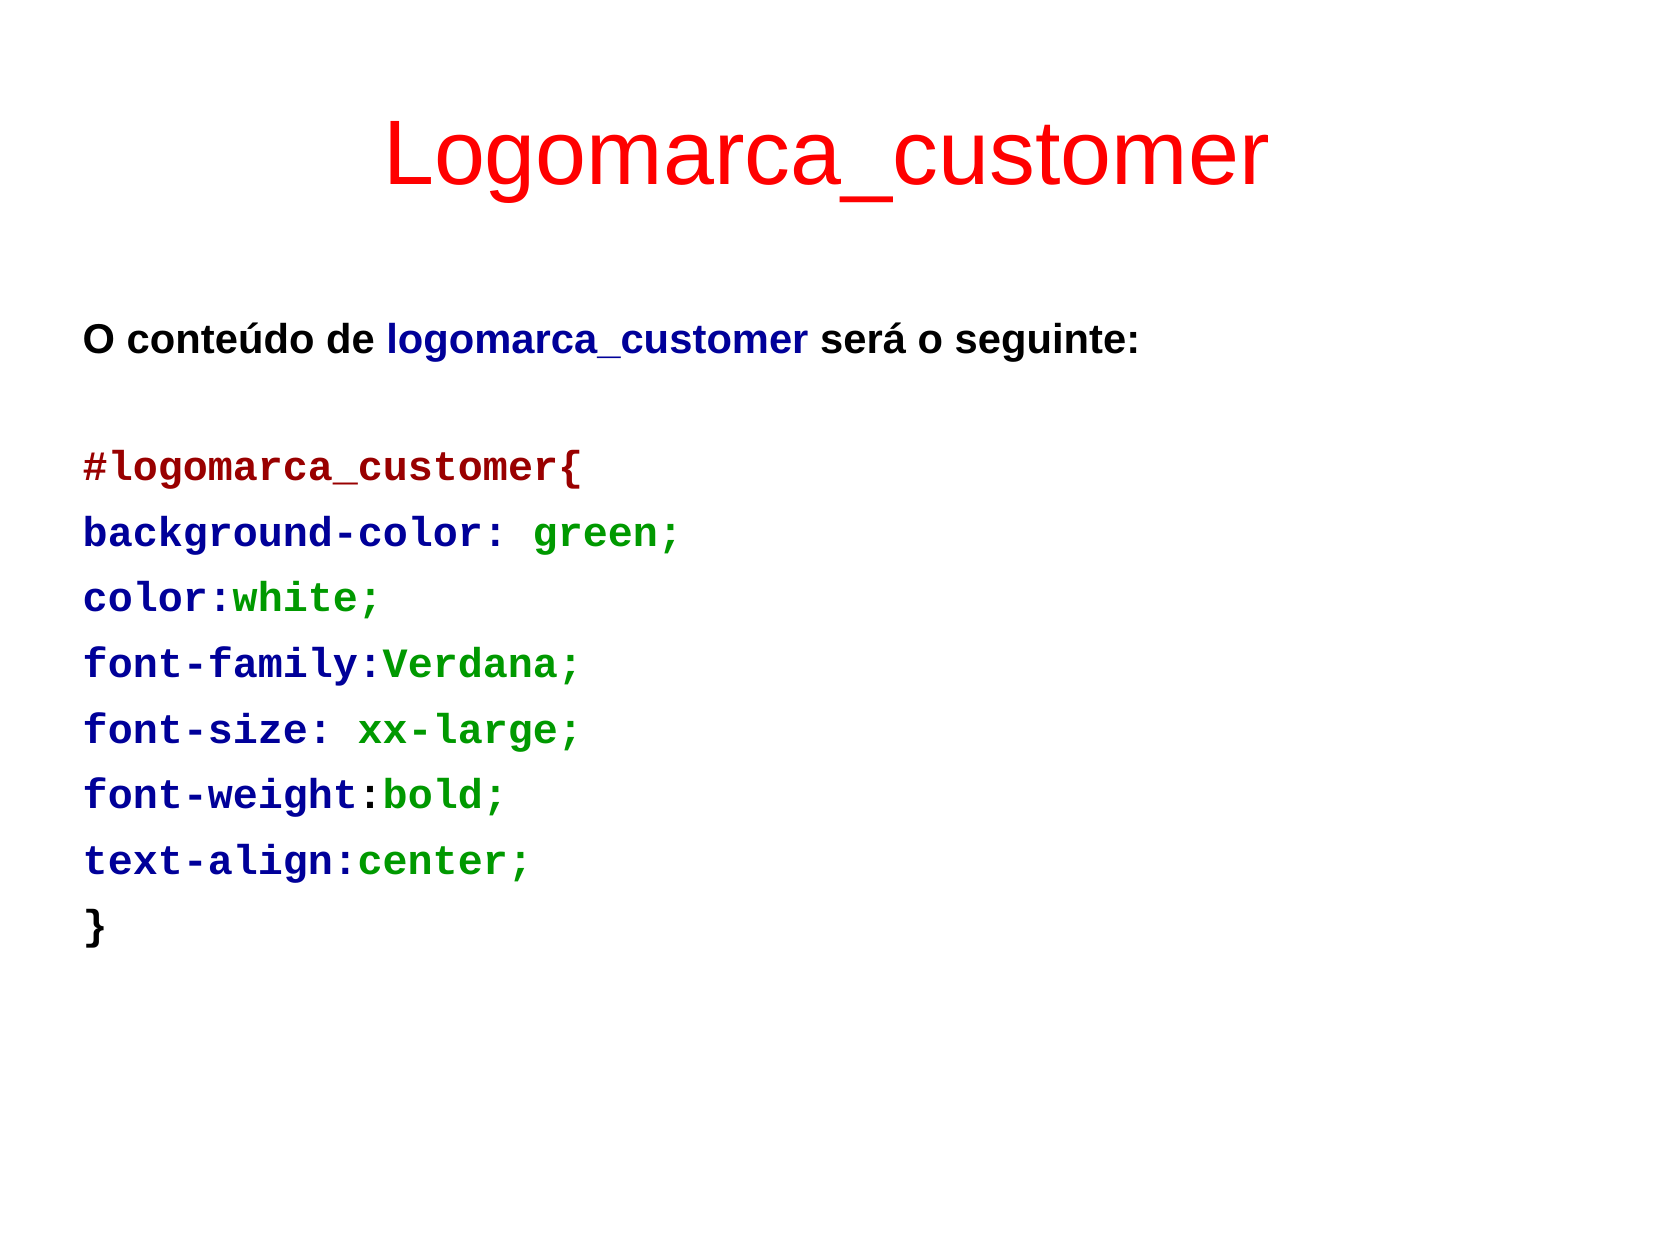

# Logomarca_customer
O conteúdo de logomarca_customer será o seguinte:
#logomarca_customer{
background-color: green;
color:white;
font-family:Verdana;
font-size: xx-large;
font-weight:bold;
text-align:center;
}